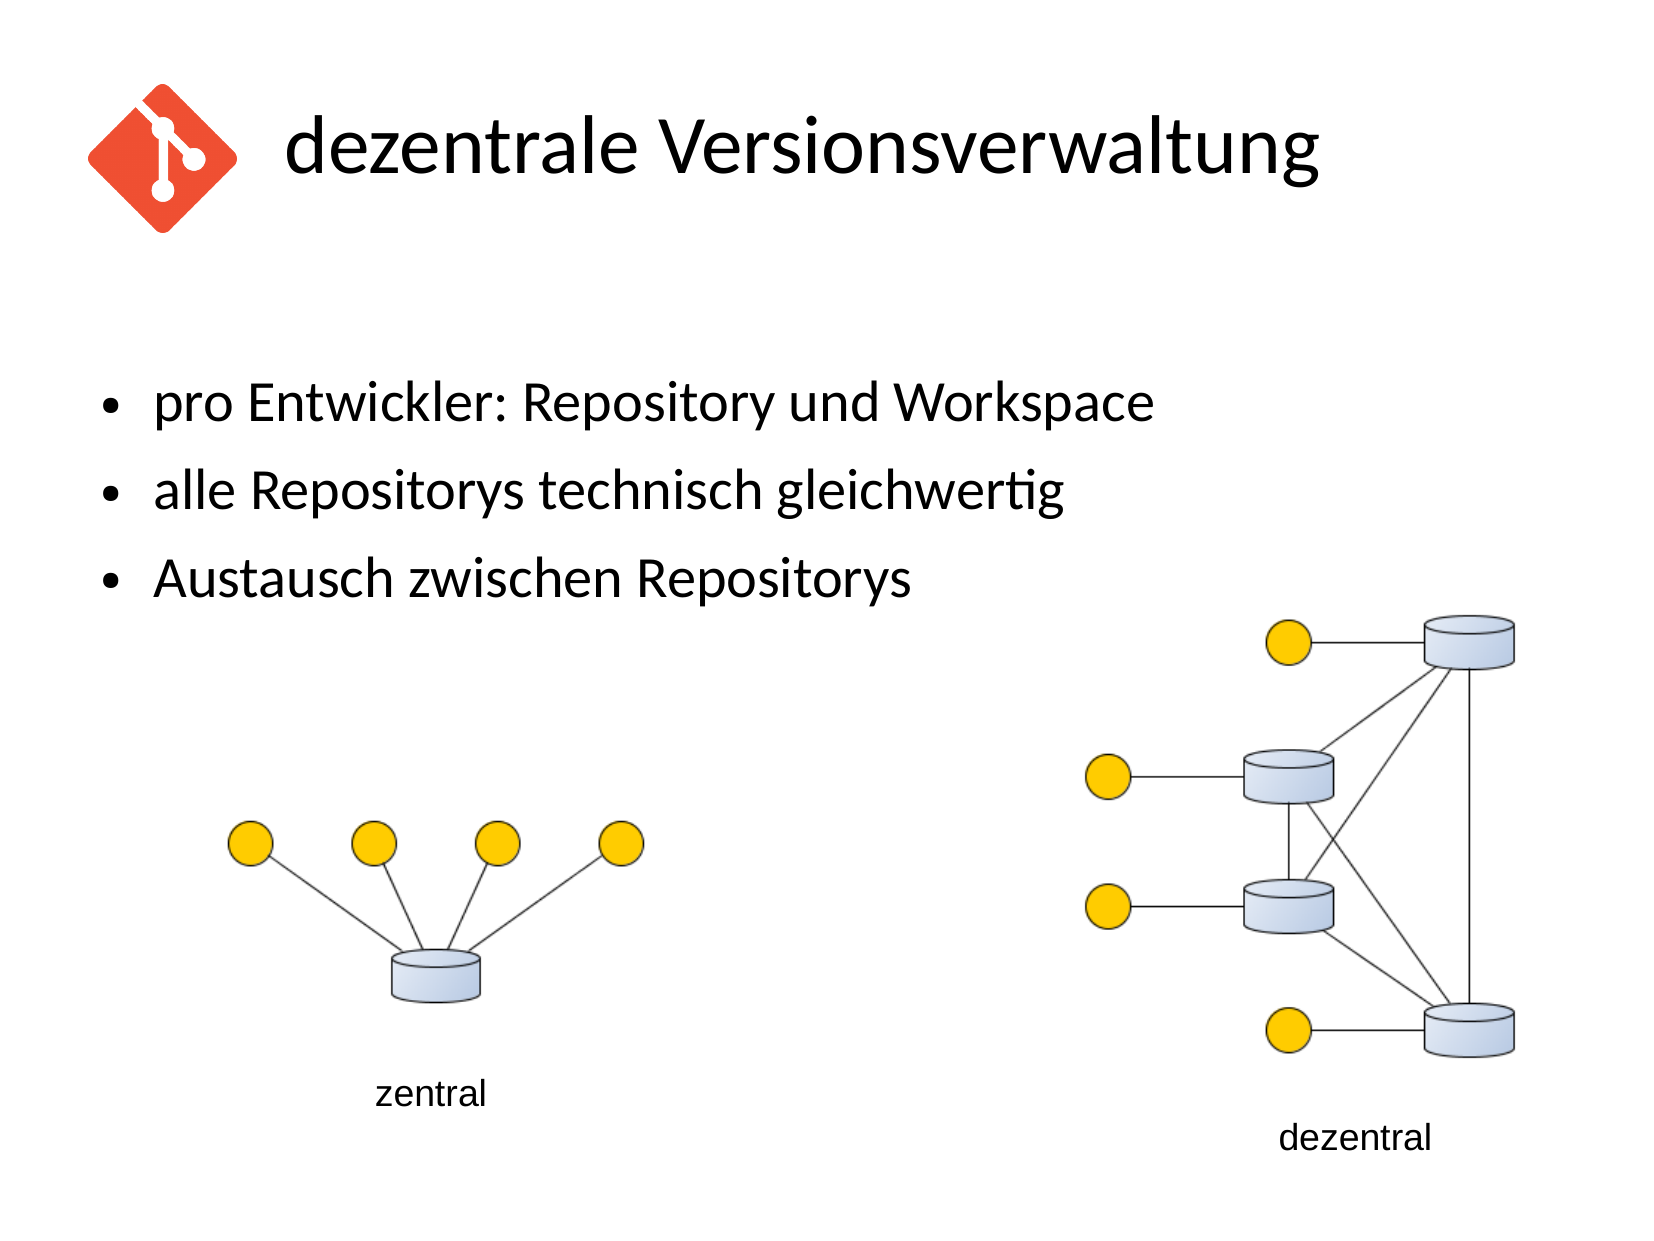

# dezentrale Versionsverwaltung
pro Entwickler: Repository und Workspace
alle Repositorys technisch gleichwertig
Austausch zwischen Repositorys
zentral
dezentral